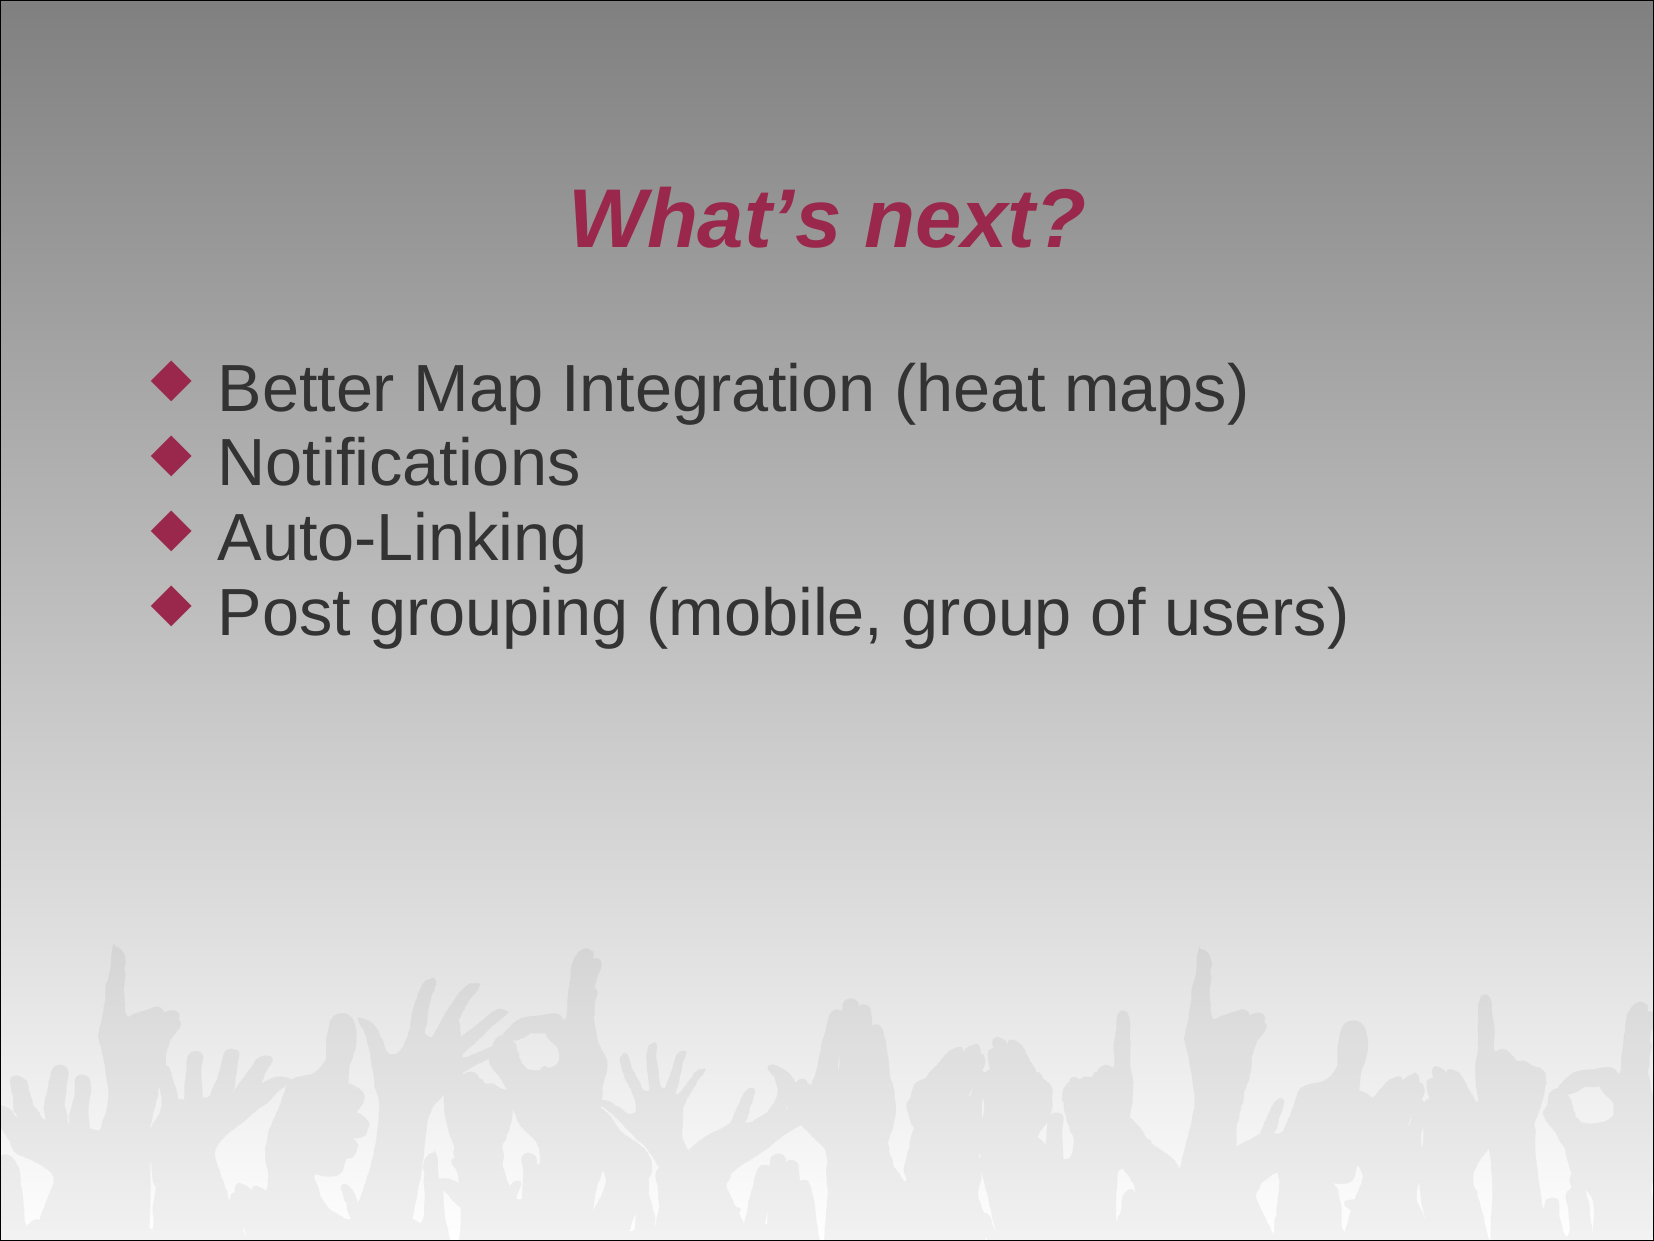

# What’s next?
Better Map Integration (heat maps)
Notifications
Auto-Linking
Post grouping (mobile, group of users)